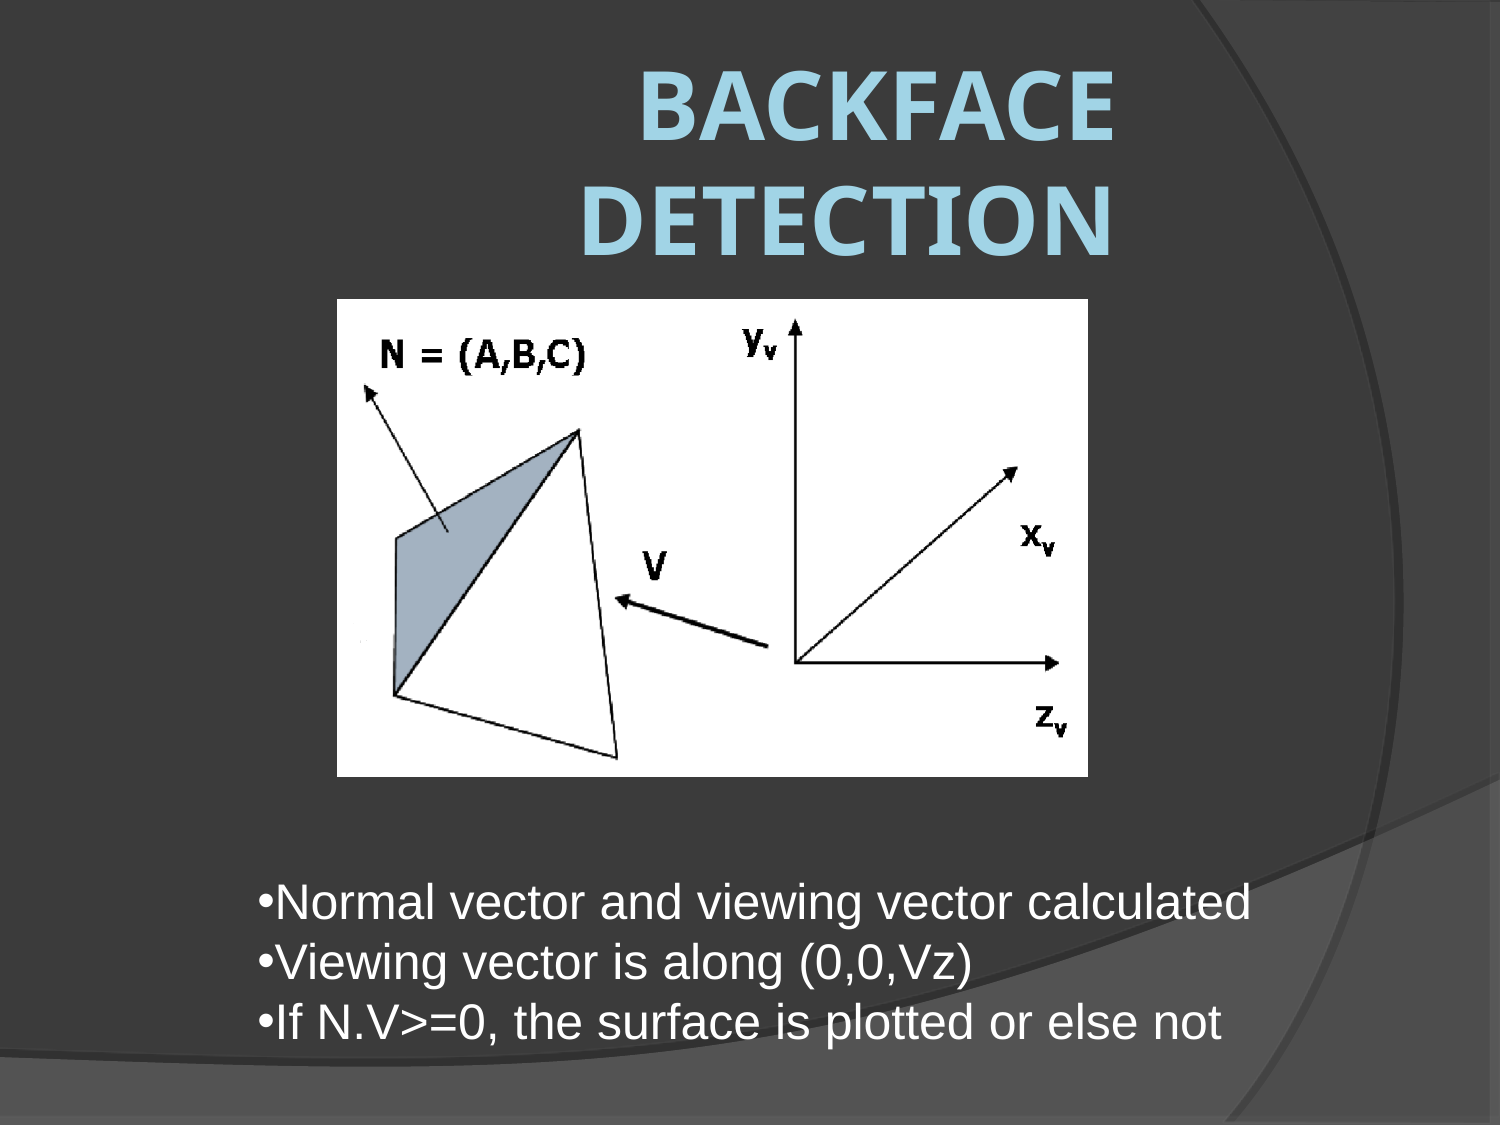

# Backface detection
Normal vector and viewing vector calculated
Viewing vector is along (0,0,Vz)
If N.V>=0, the surface is plotted or else not